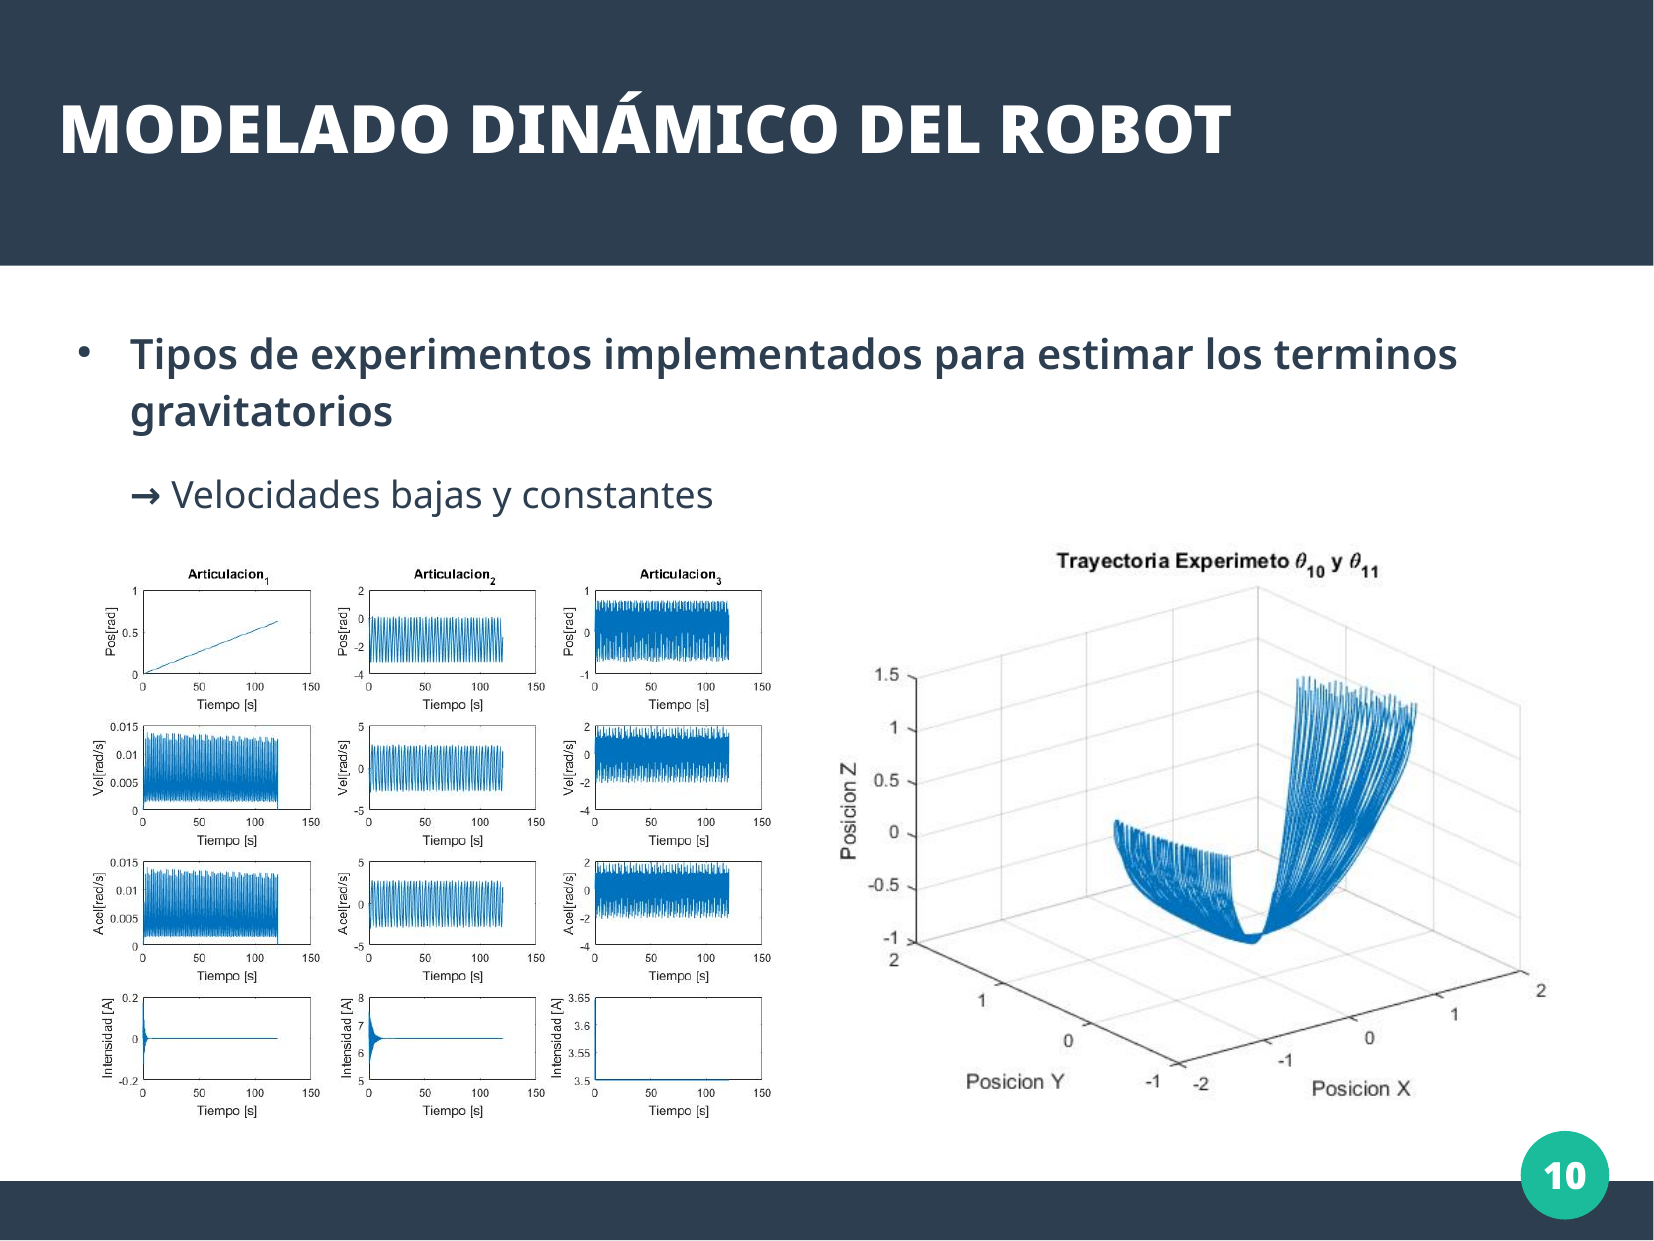

# MODELADO DINÁMICO DEL ROBOT
Tipos de experimentos implementados para estimar los terminos gravitatorios
→ Velocidades bajas y constantes
10